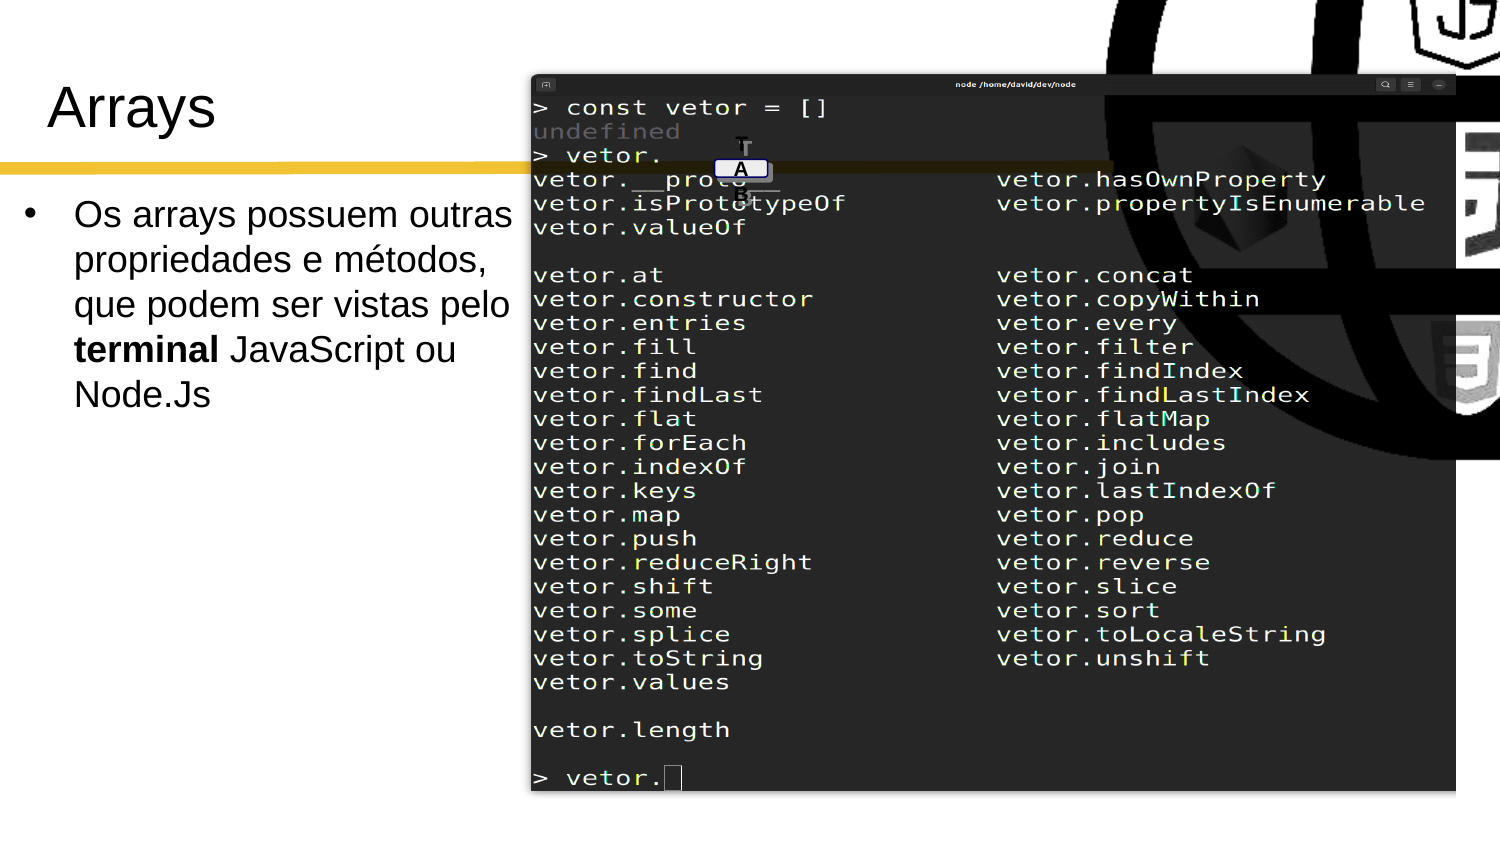

Arrays
TAB
Os arrays possuem outras propriedades e métodos, que podem ser vistas pelo terminal JavaScript ou Node.Js